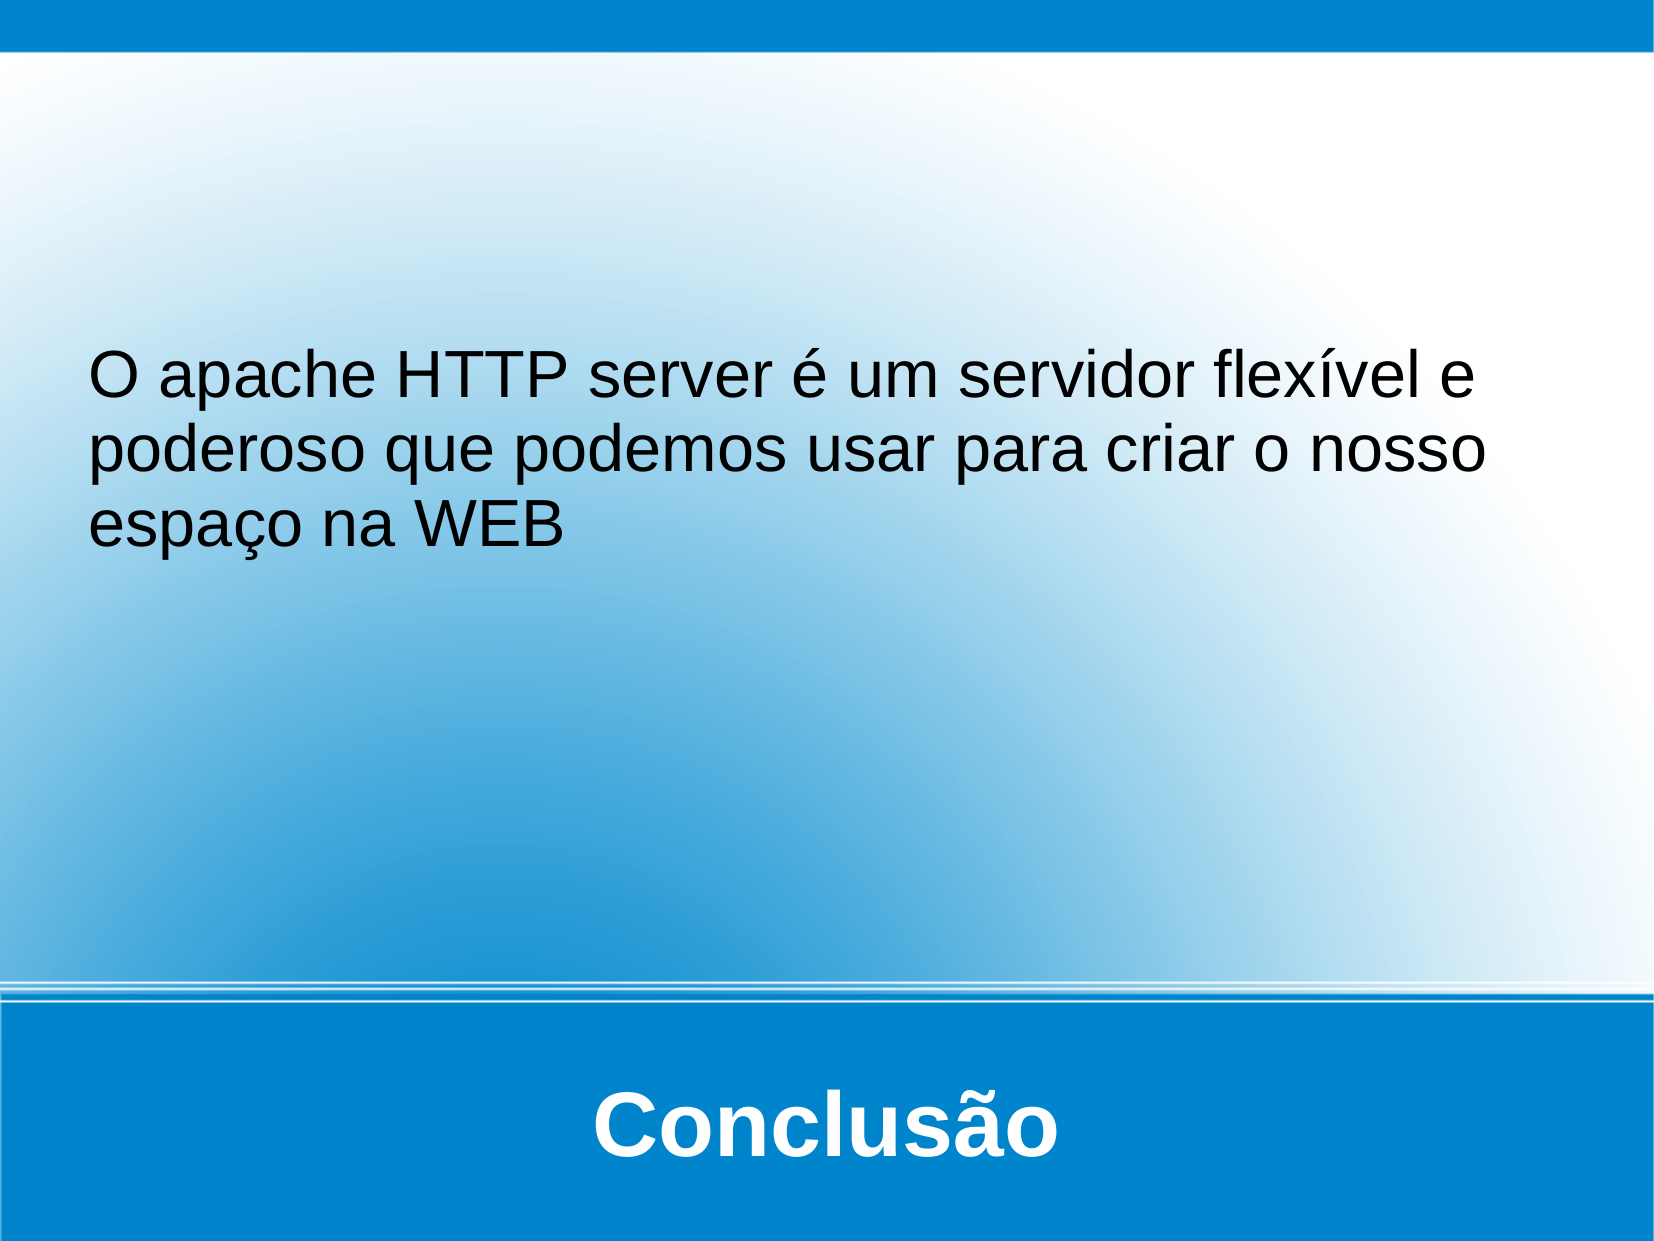

O apache HTTP server é um servidor flexível e poderoso que podemos usar para criar o nosso espaço na WEB
# Conclusão